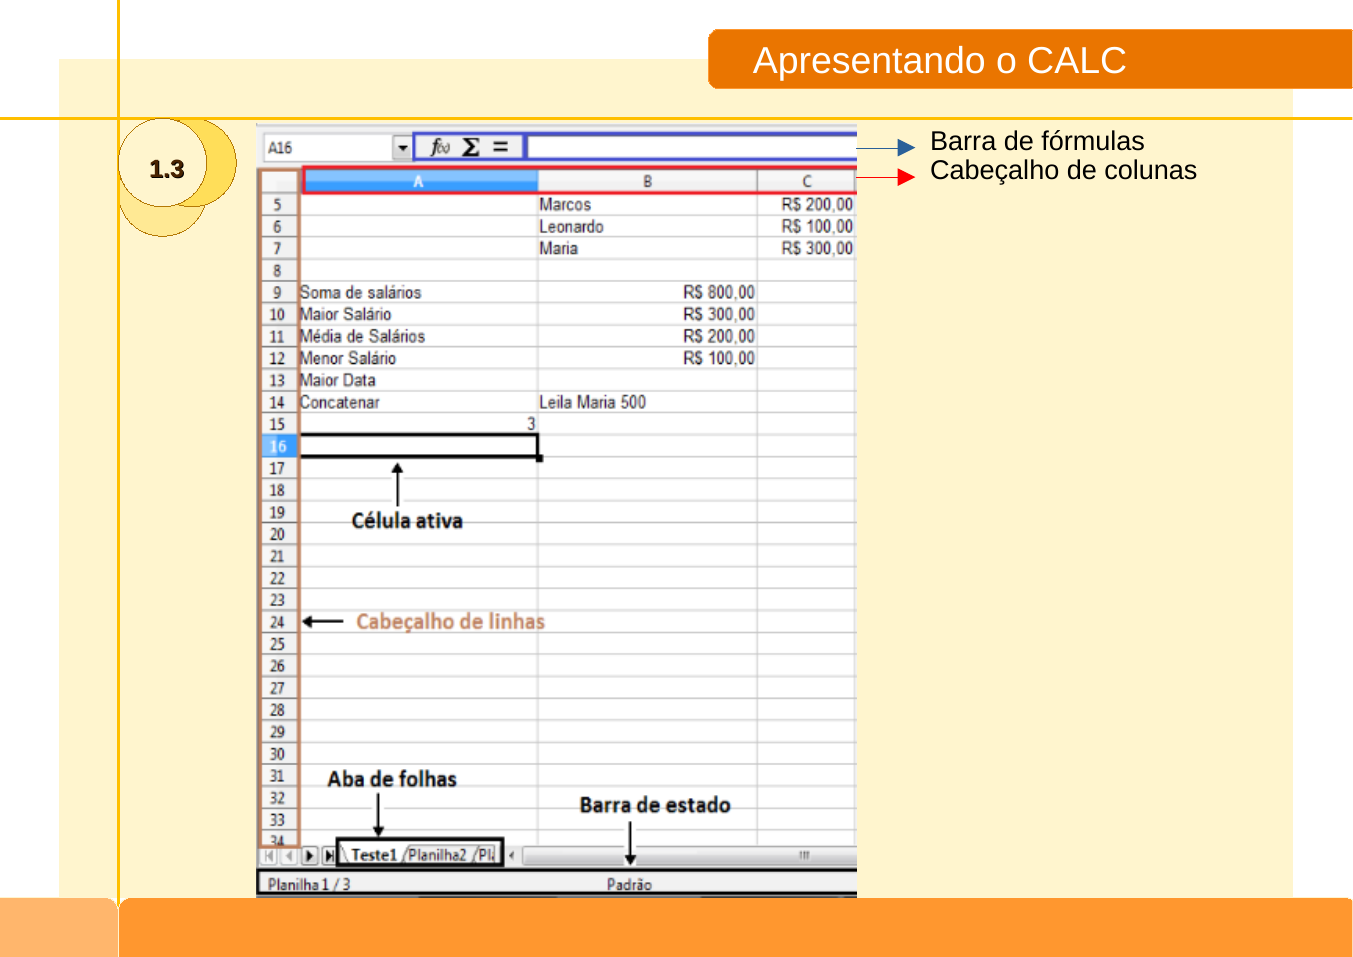

Apresentando o CALC
Barra de fórmulas
1.3
Cabeçalho de colunas